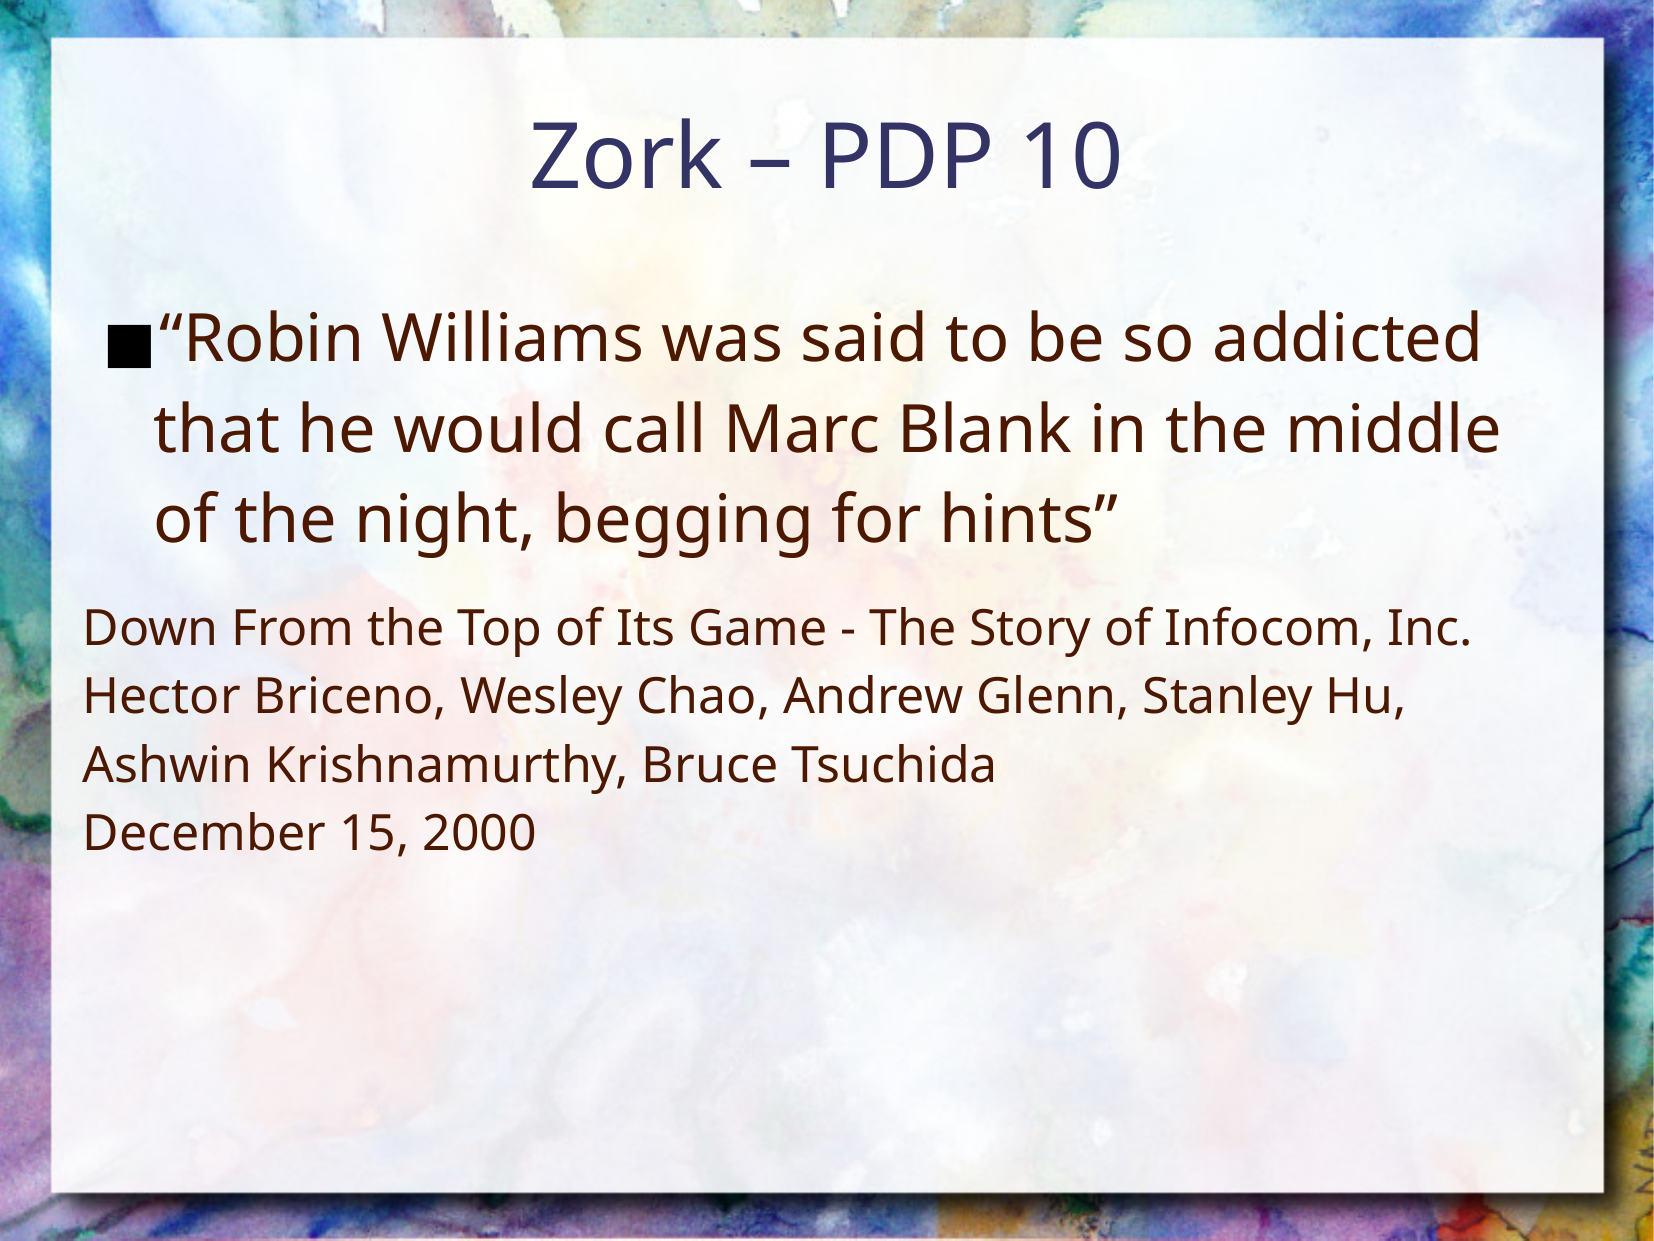

# Zork – PDP 10
“Robin Williams was said to be so addicted that he would call Marc Blank in the middle of the night, begging for hints”
Down From the Top of Its Game - The Story of Infocom, Inc.
Hector Briceno, Wesley Chao, Andrew Glenn, Stanley Hu, Ashwin Krishnamurthy, Bruce Tsuchida
December 15, 2000